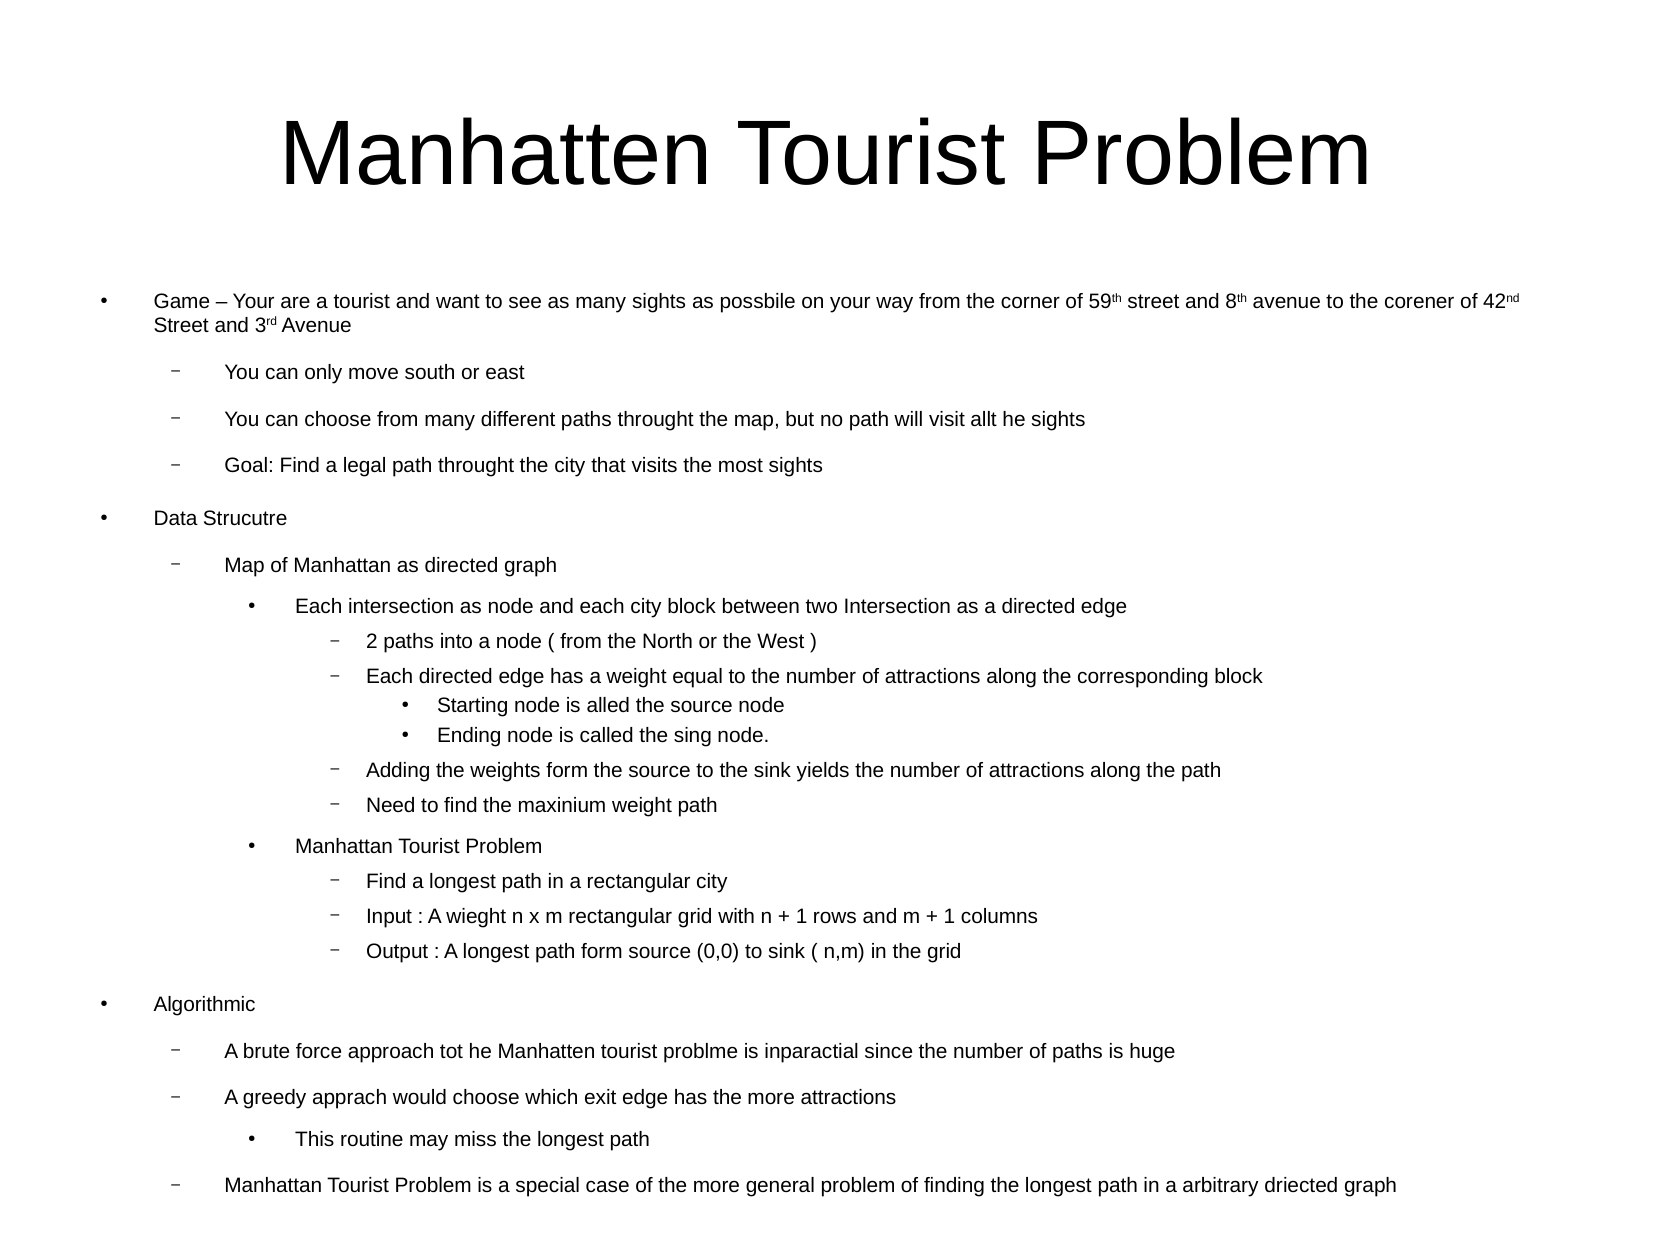

# Manhatten Tourist Problem
Game – Your are a tourist and want to see as many sights as possbile on your way from the corner of 59th street and 8th avenue to the corener of 42nd Street and 3rd Avenue
You can only move south or east
You can choose from many different paths throught the map, but no path will visit allt he sights
Goal: Find a legal path throught the city that visits the most sights
Data Strucutre
Map of Manhattan as directed graph
Each intersection as node and each city block between two Intersection as a directed edge
2 paths into a node ( from the North or the West )
Each directed edge has a weight equal to the number of attractions along the corresponding block
Starting node is alled the source node
Ending node is called the sing node.
Adding the weights form the source to the sink yields the number of attractions along the path
Need to find the maxinium weight path
Manhattan Tourist Problem
Find a longest path in a rectangular city
Input : A wieght n x m rectangular grid with n + 1 rows and m + 1 columns
Output : A longest path form source (0,0) to sink ( n,m) in the grid
Algorithmic
A brute force approach tot he Manhatten tourist problme is inparactial since the number of paths is huge
A greedy apprach would choose which exit edge has the more attractions
This routine may miss the longest path
Manhattan Tourist Problem is a special case of the more general problem of finding the longest path in a arbitrary driected graph